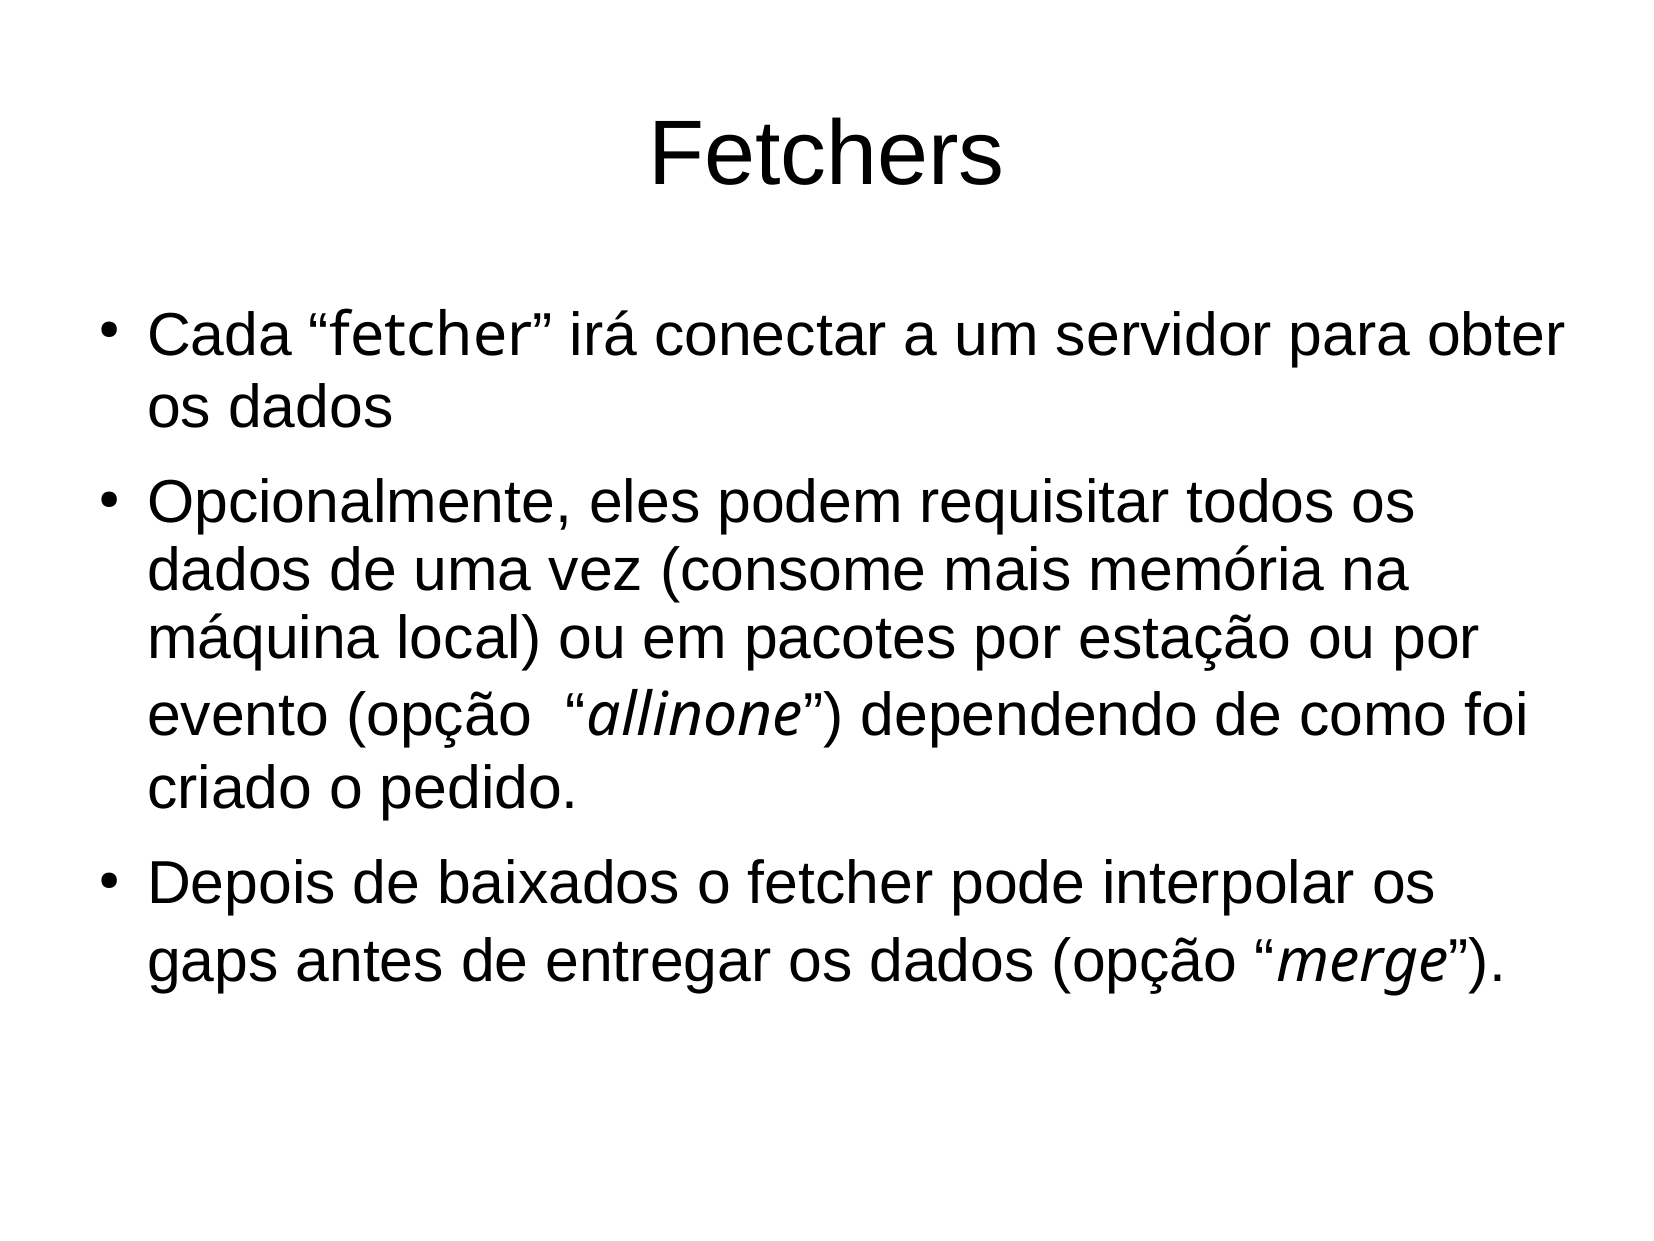

# Fetchers
Cada “fetcher” irá conectar a um servidor para obter os dados
Opcionalmente, eles podem requisitar todos os dados de uma vez (consome mais memória na máquina local) ou em pacotes por estação ou por evento (opção “allinone”) dependendo de como foi criado o pedido.
Depois de baixados o fetcher pode interpolar os gaps antes de entregar os dados (opção “merge”).